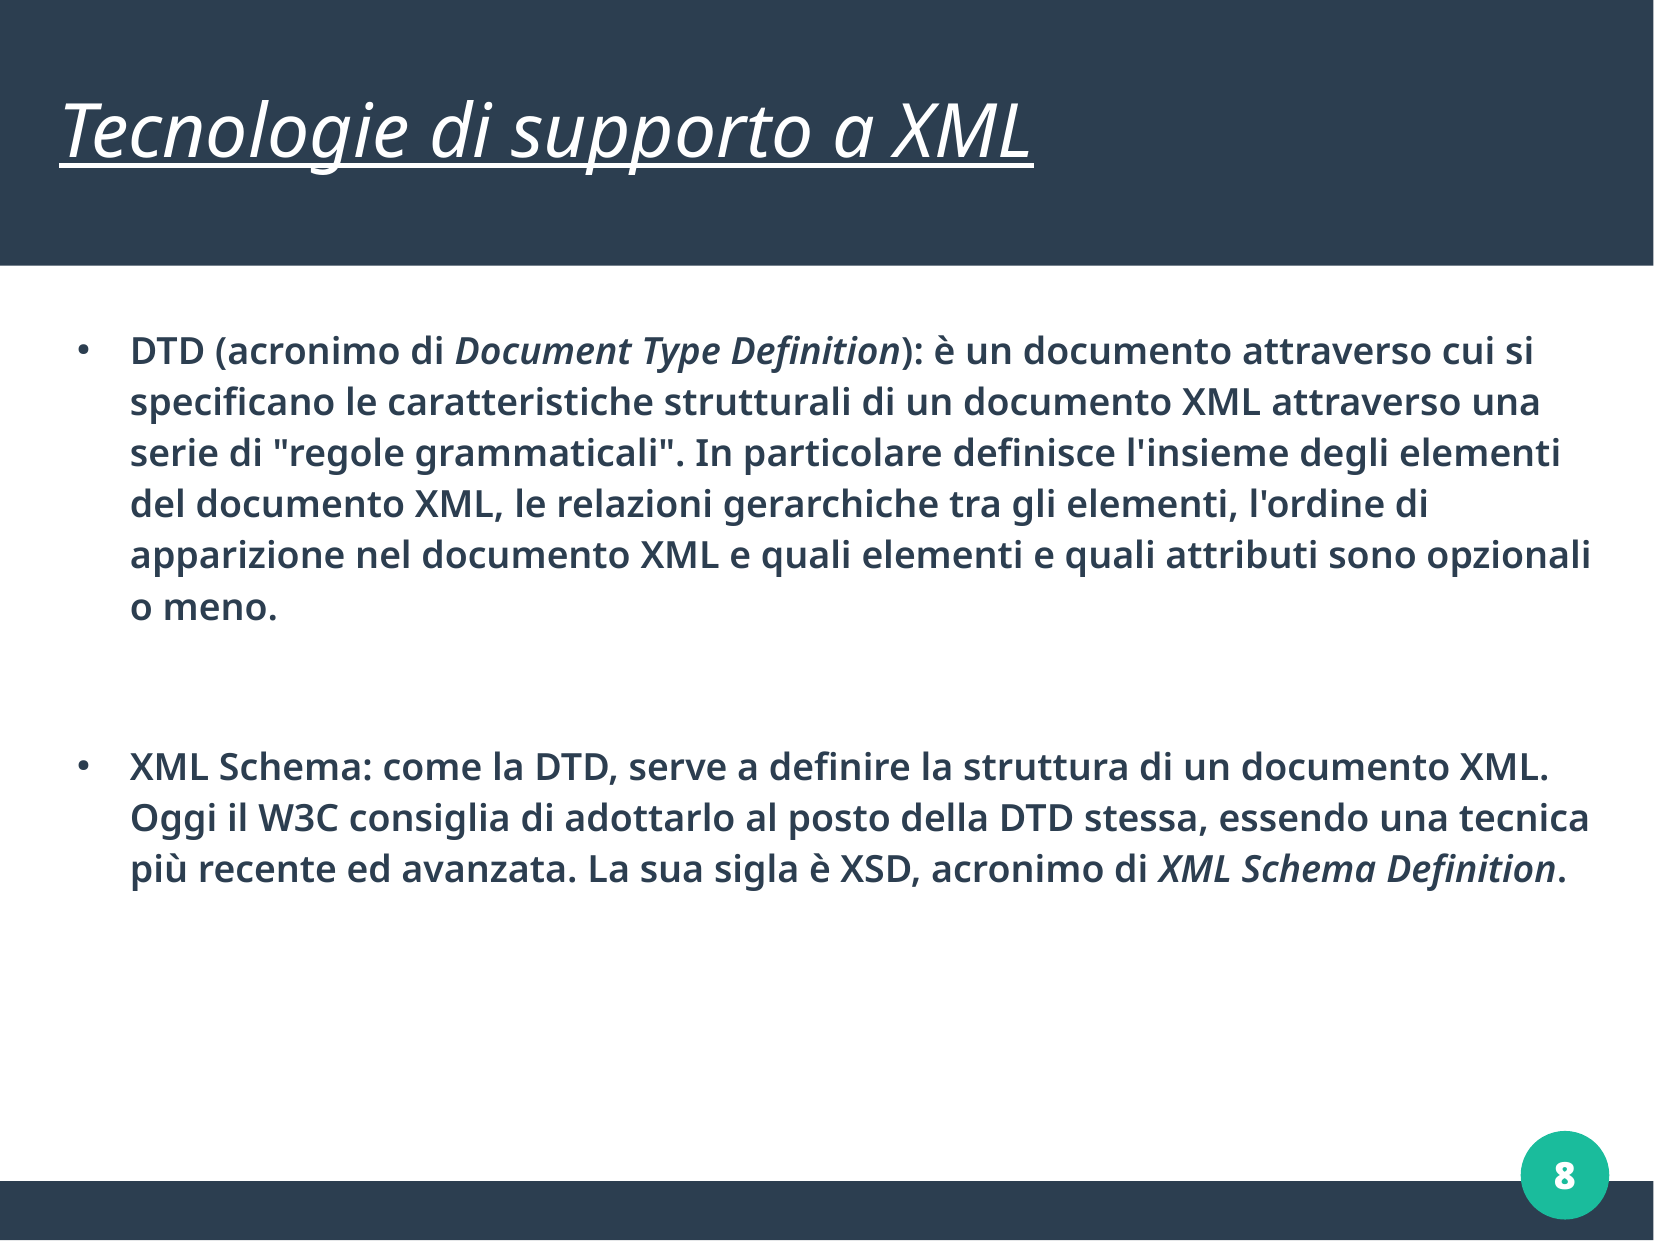

# Tecnologie di supporto a XML
DTD (acronimo di Document Type Definition): è un documento attraverso cui si specificano le caratteristiche strutturali di un documento XML attraverso una serie di "regole grammaticali". In particolare definisce l'insieme degli elementi del documento XML, le relazioni gerarchiche tra gli elementi, l'ordine di apparizione nel documento XML e quali elementi e quali attributi sono opzionali o meno.
XML Schema: come la DTD, serve a definire la struttura di un documento XML. Oggi il W3C consiglia di adottarlo al posto della DTD stessa, essendo una tecnica più recente ed avanzata. La sua sigla è XSD, acronimo di XML Schema Definition.
8